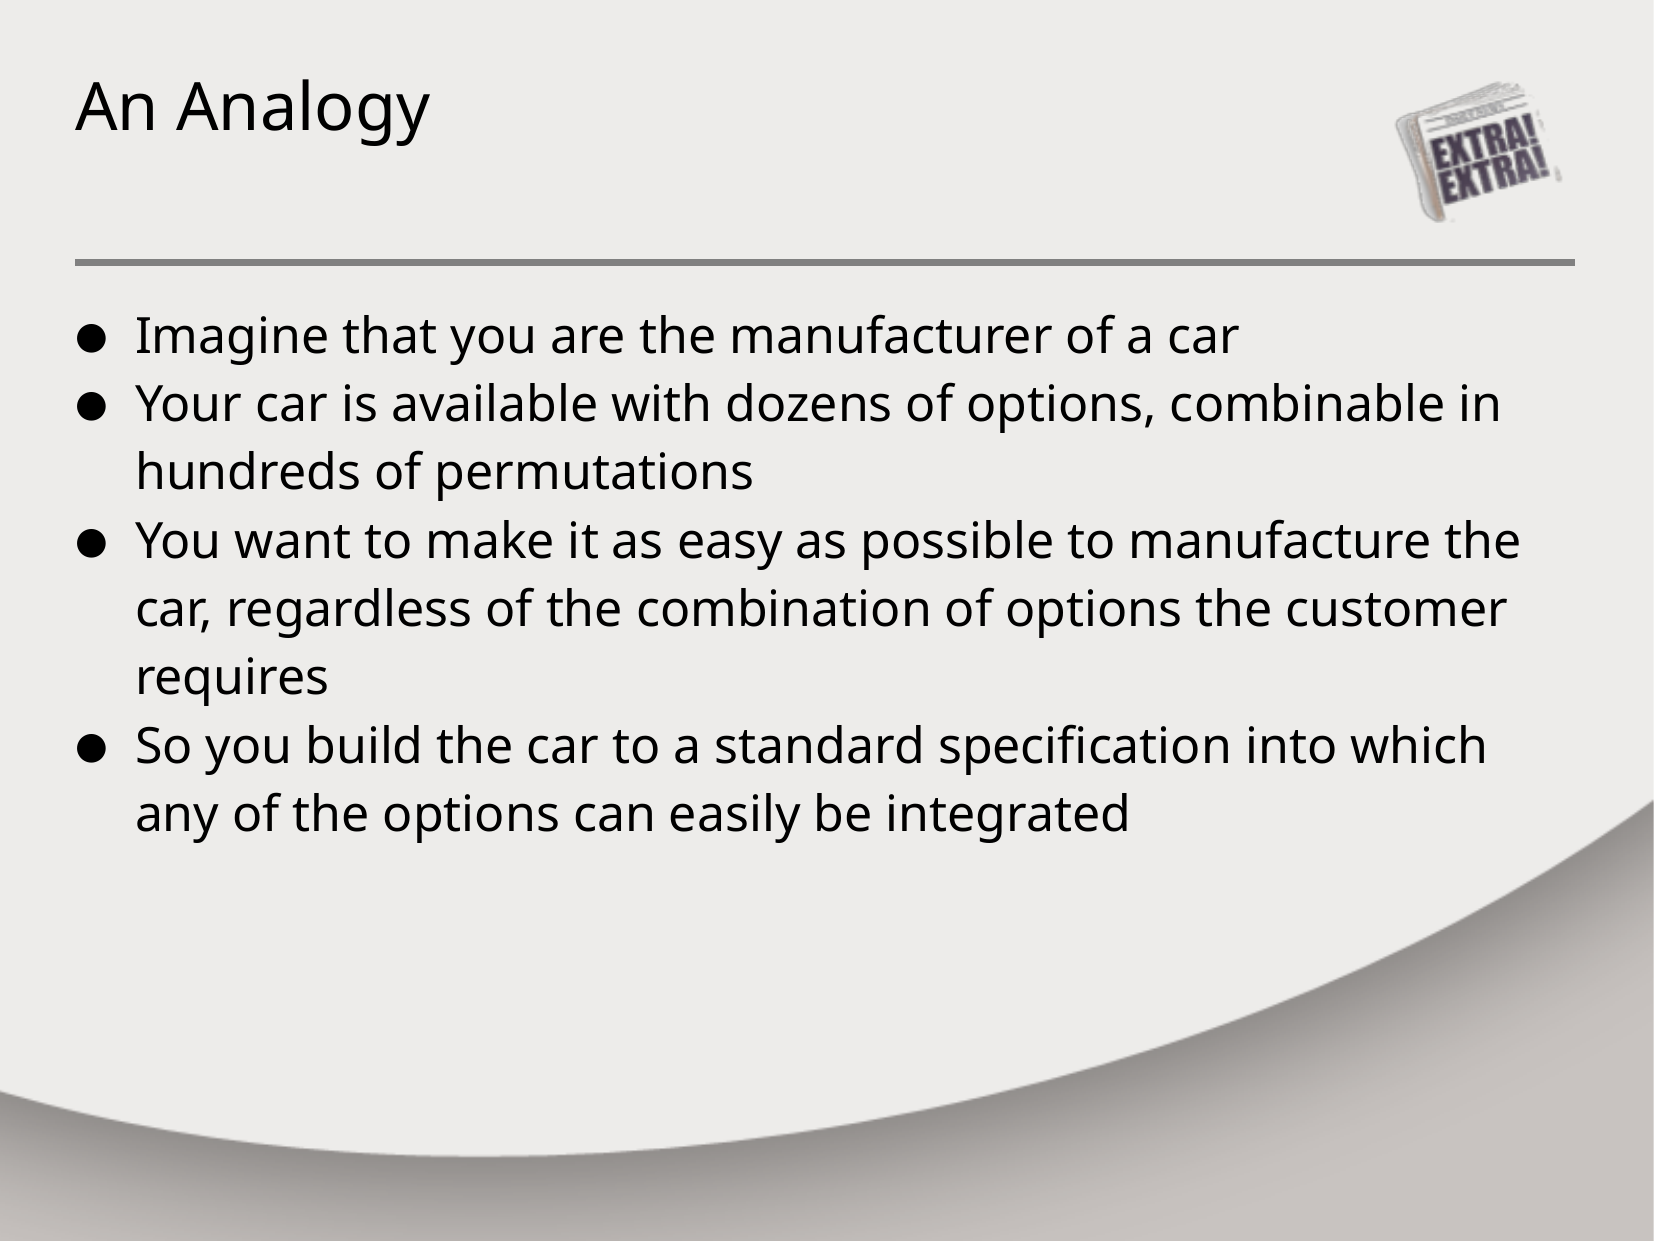

# An Analogy
Imagine that you are the manufacturer of a car
Your car is available with dozens of options, combinable in hundreds of permutations
You want to make it as easy as possible to manufacture the car, regardless of the combination of options the customer requires
So you build the car to a standard specification into which any of the options can easily be integrated